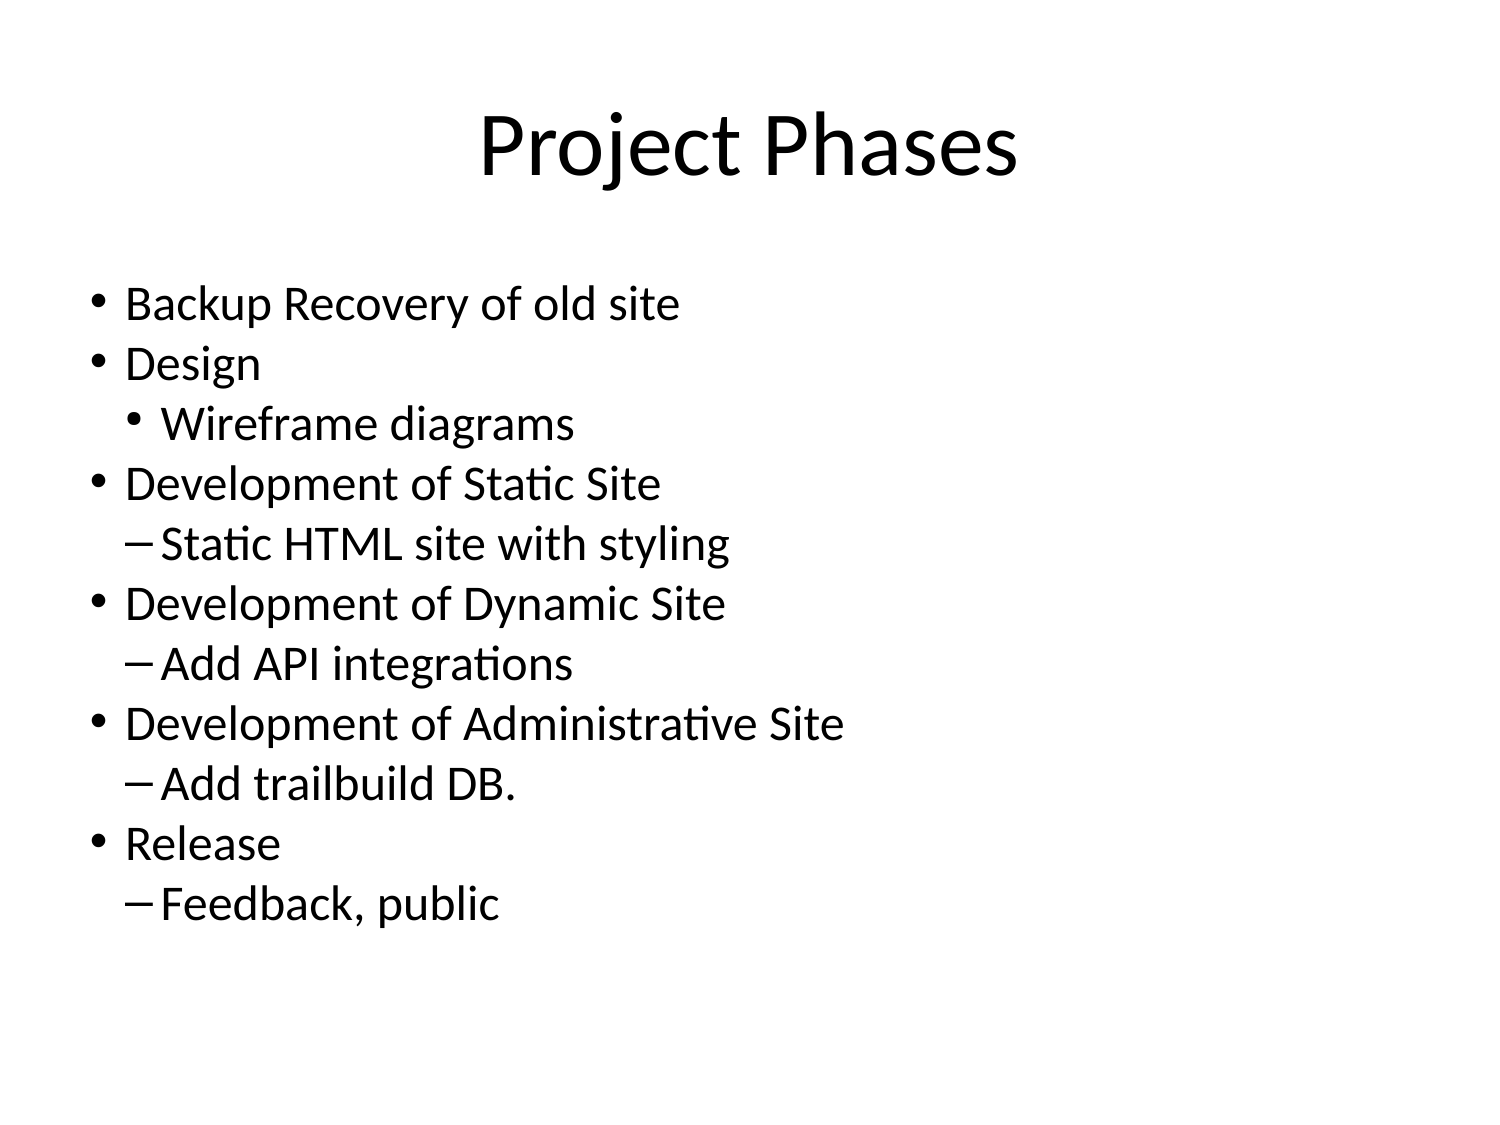

Project Phases
Backup Recovery of old site
Design
Wireframe diagrams
Development of Static Site
Static HTML site with styling
Development of Dynamic Site
Add API integrations
Development of Administrative Site
Add trailbuild DB.
Release
Feedback, public